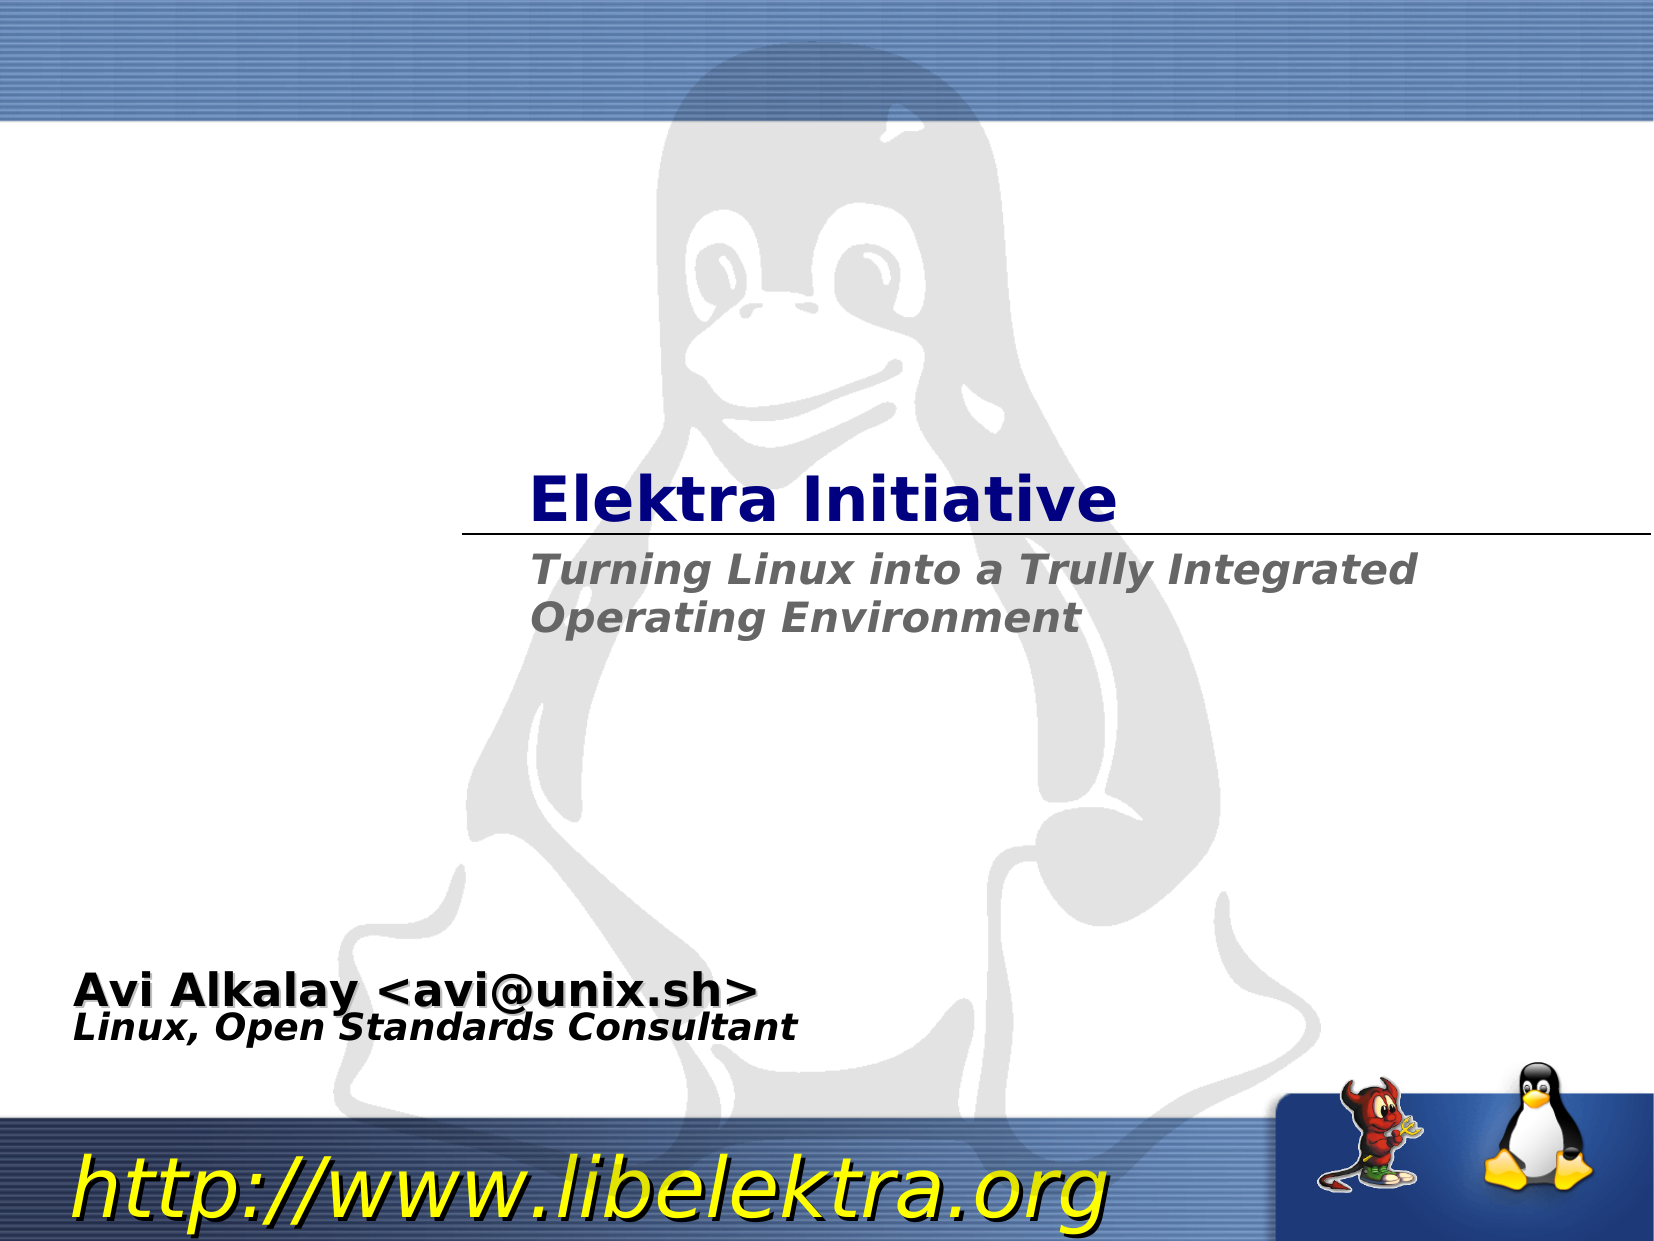

Elektra Initiative
Turning Linux into a Trully Integrated Operating Environment
Avi Alkalay <avi@unix.sh>
Linux, Open Standards Consultant